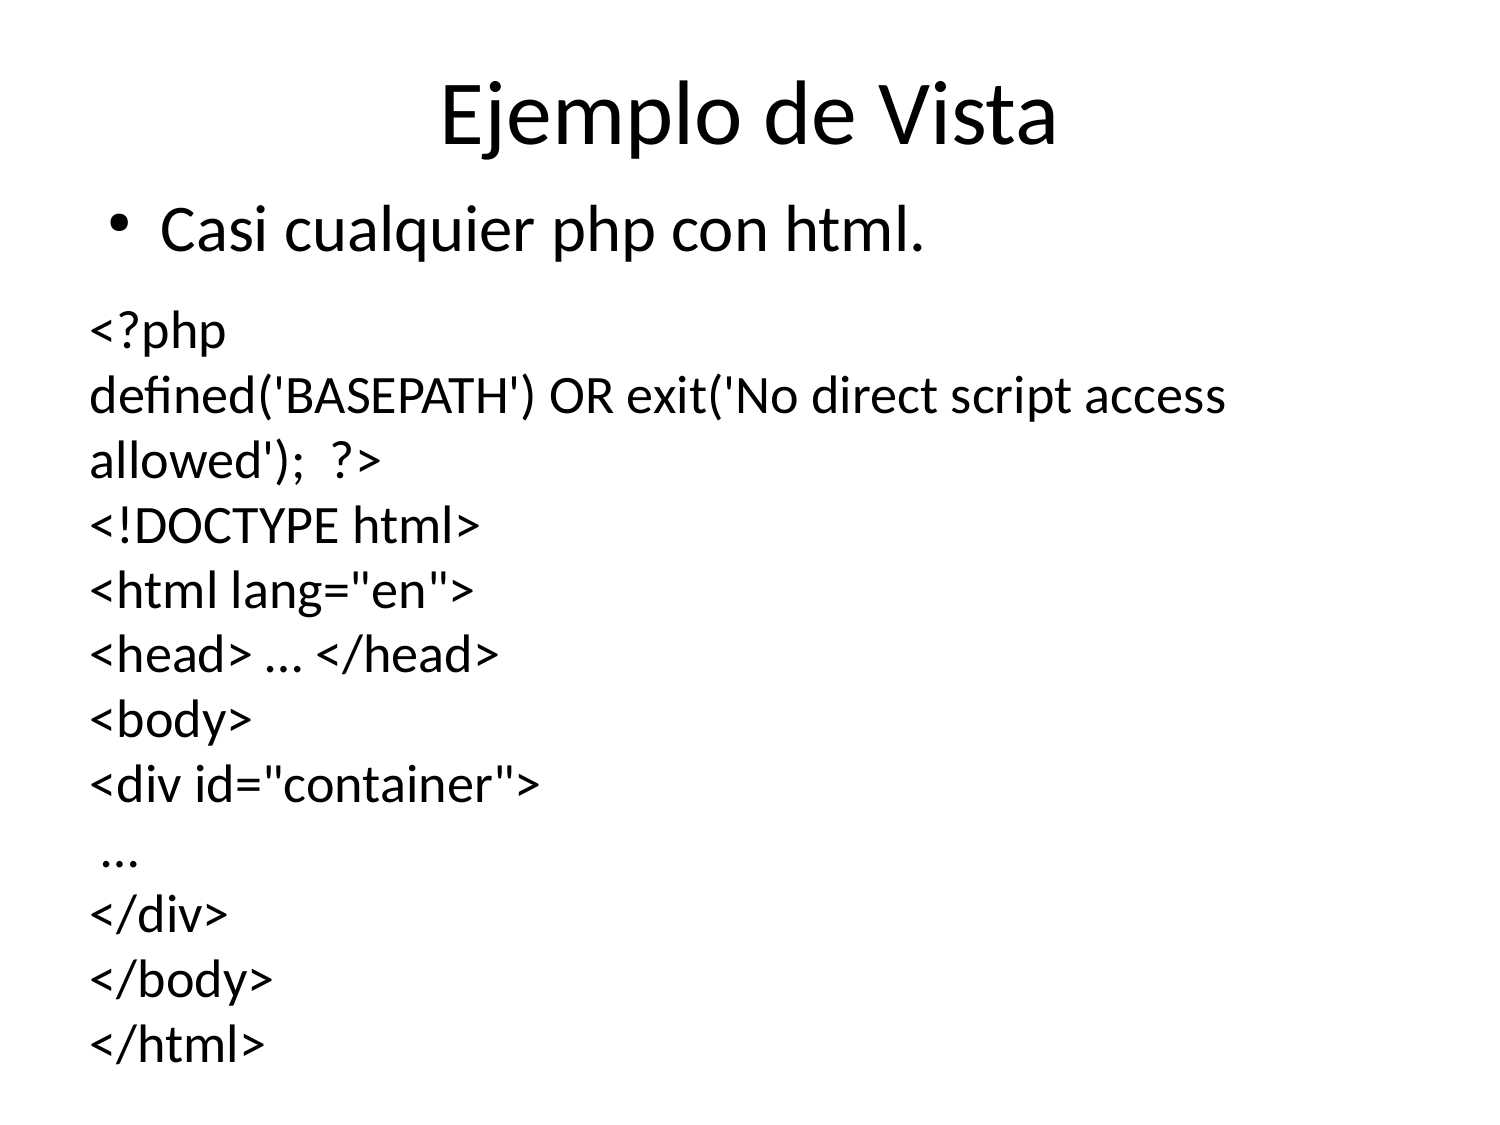

# Ejemplo de Vista
Casi cualquier php con html.
<?php
defined('BASEPATH') OR exit('No direct script access allowed'); ?>
<!DOCTYPE html>
<html lang="en">
<head> … </head>
<body>
<div id="container">
 …
</div>
</body>
</html>